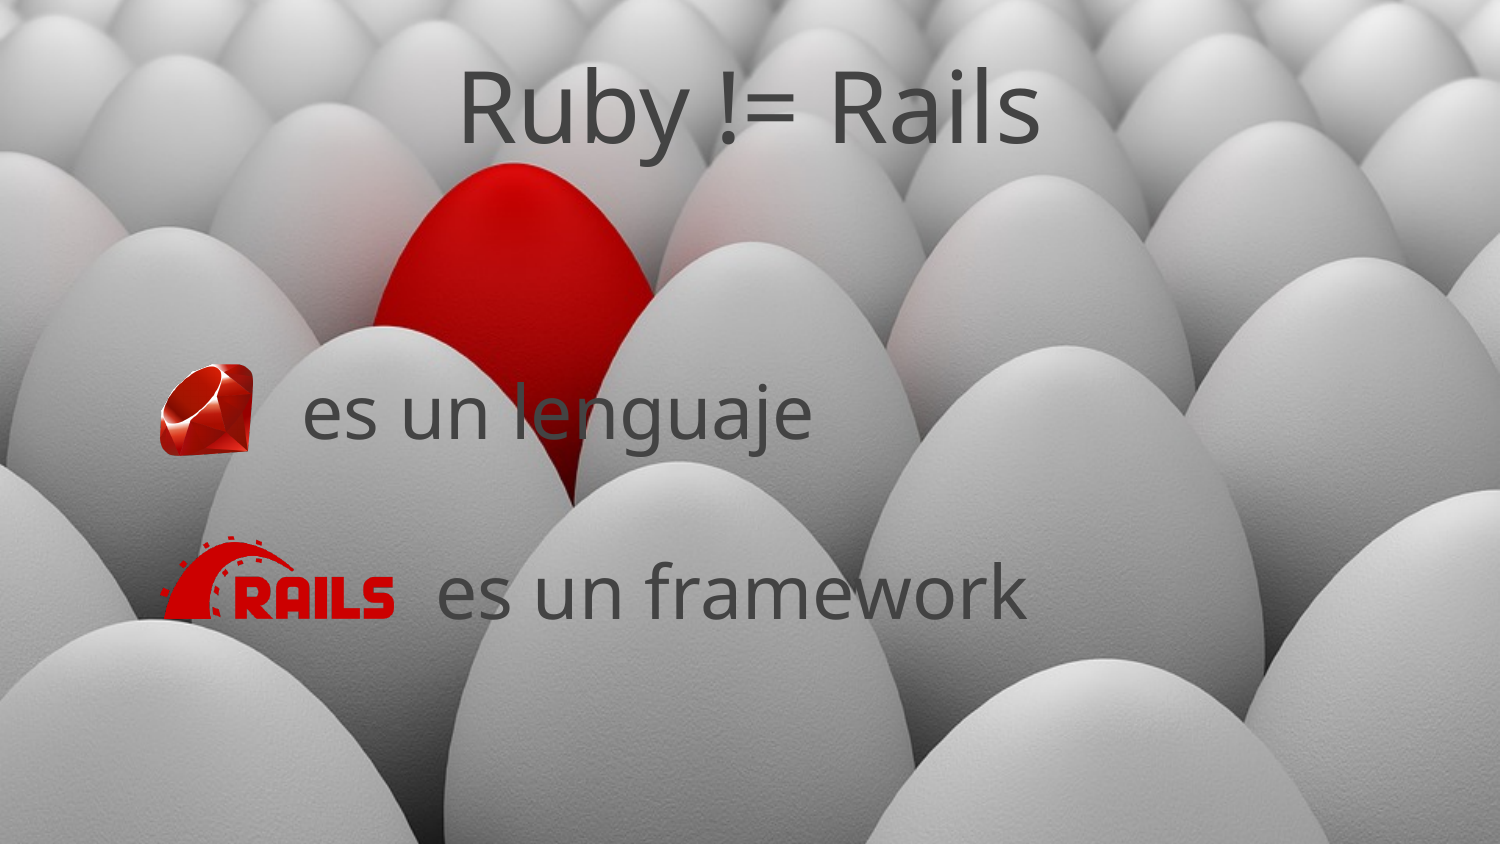

Ruby != Rails
 es un lenguaje
 es un framework